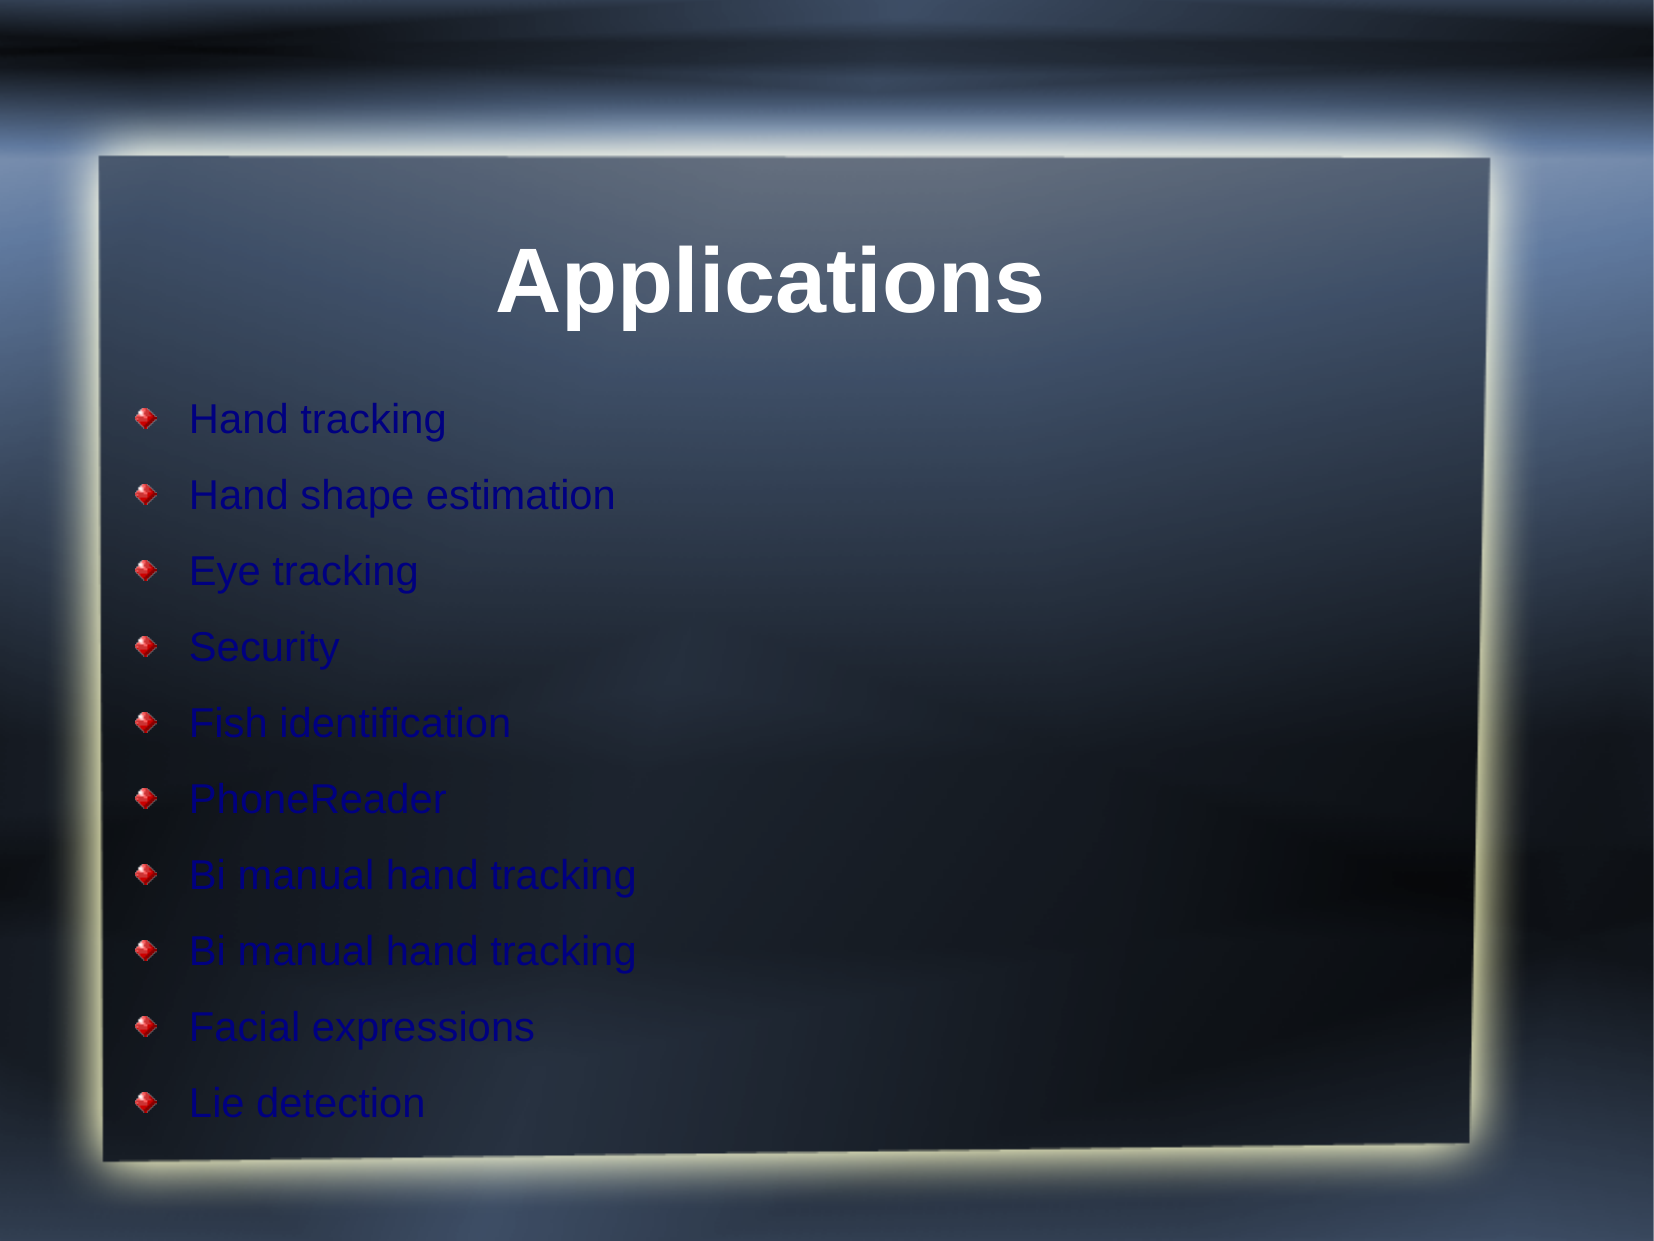

# Applications
Hand tracking
Hand shape estimation
Eye tracking
Security
Fish identification
PhoneReader
Bi manual hand tracking
Bi manual hand tracking
Facial expressions
Lie detection